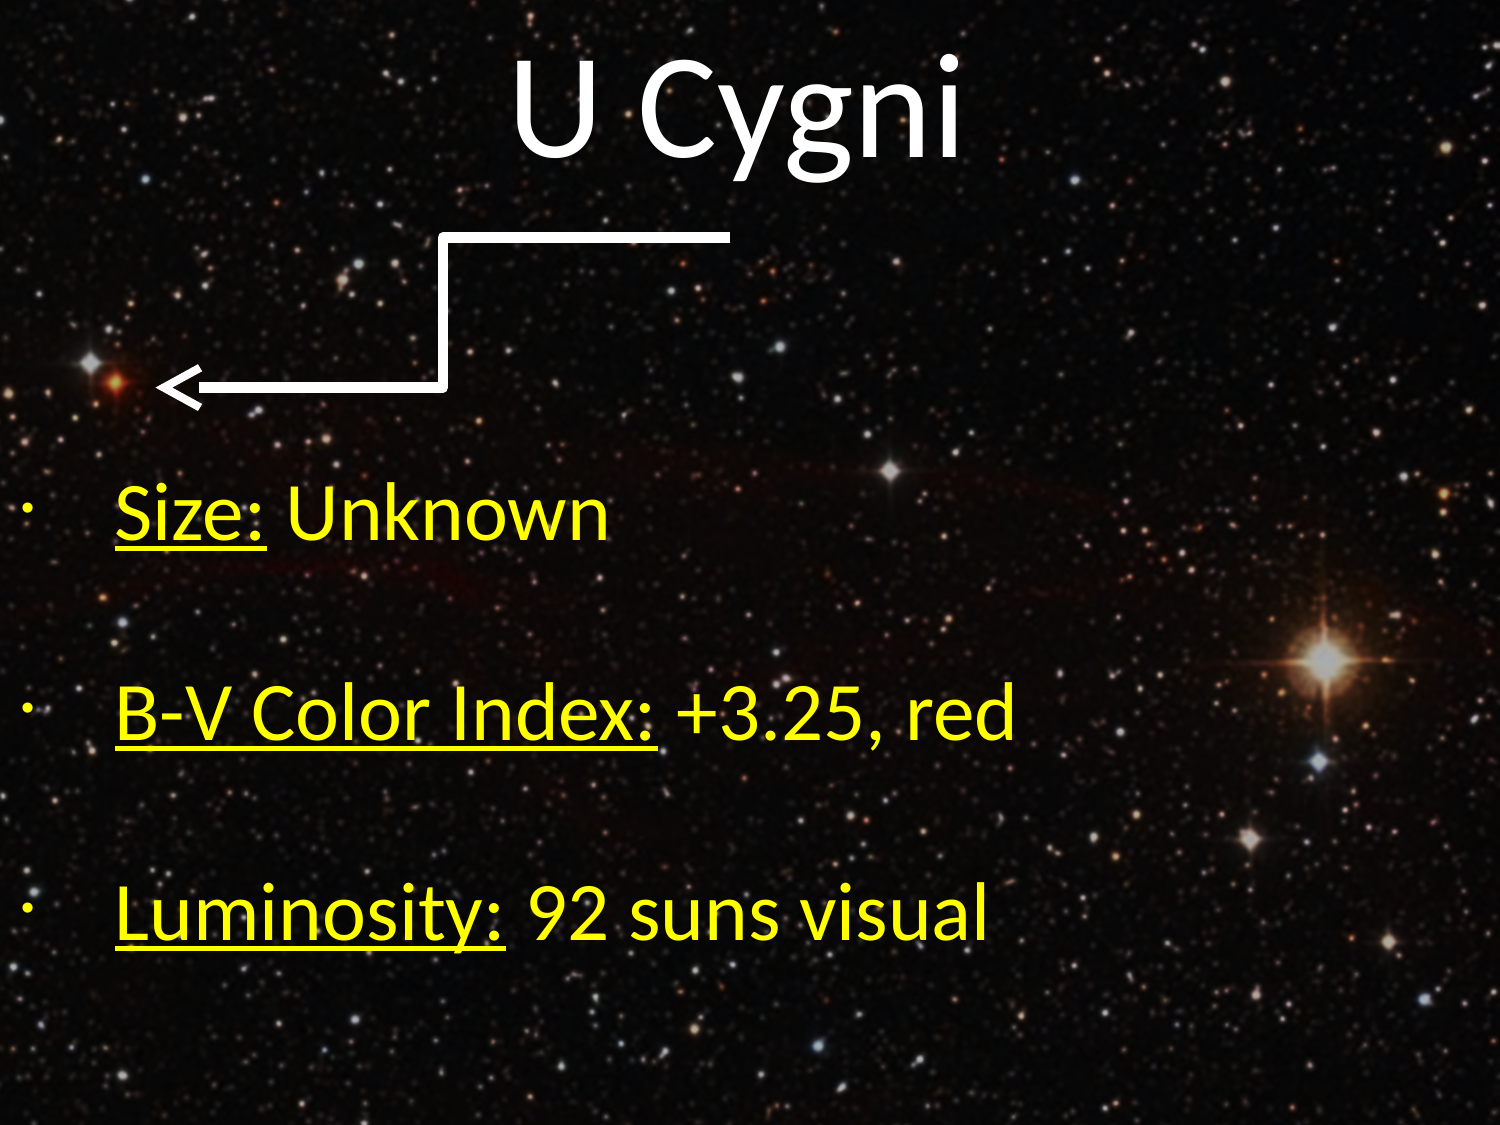

U Cygni
Size: Unknown
B-V Color Index: +3.25, red
Luminosity: 92 suns visual